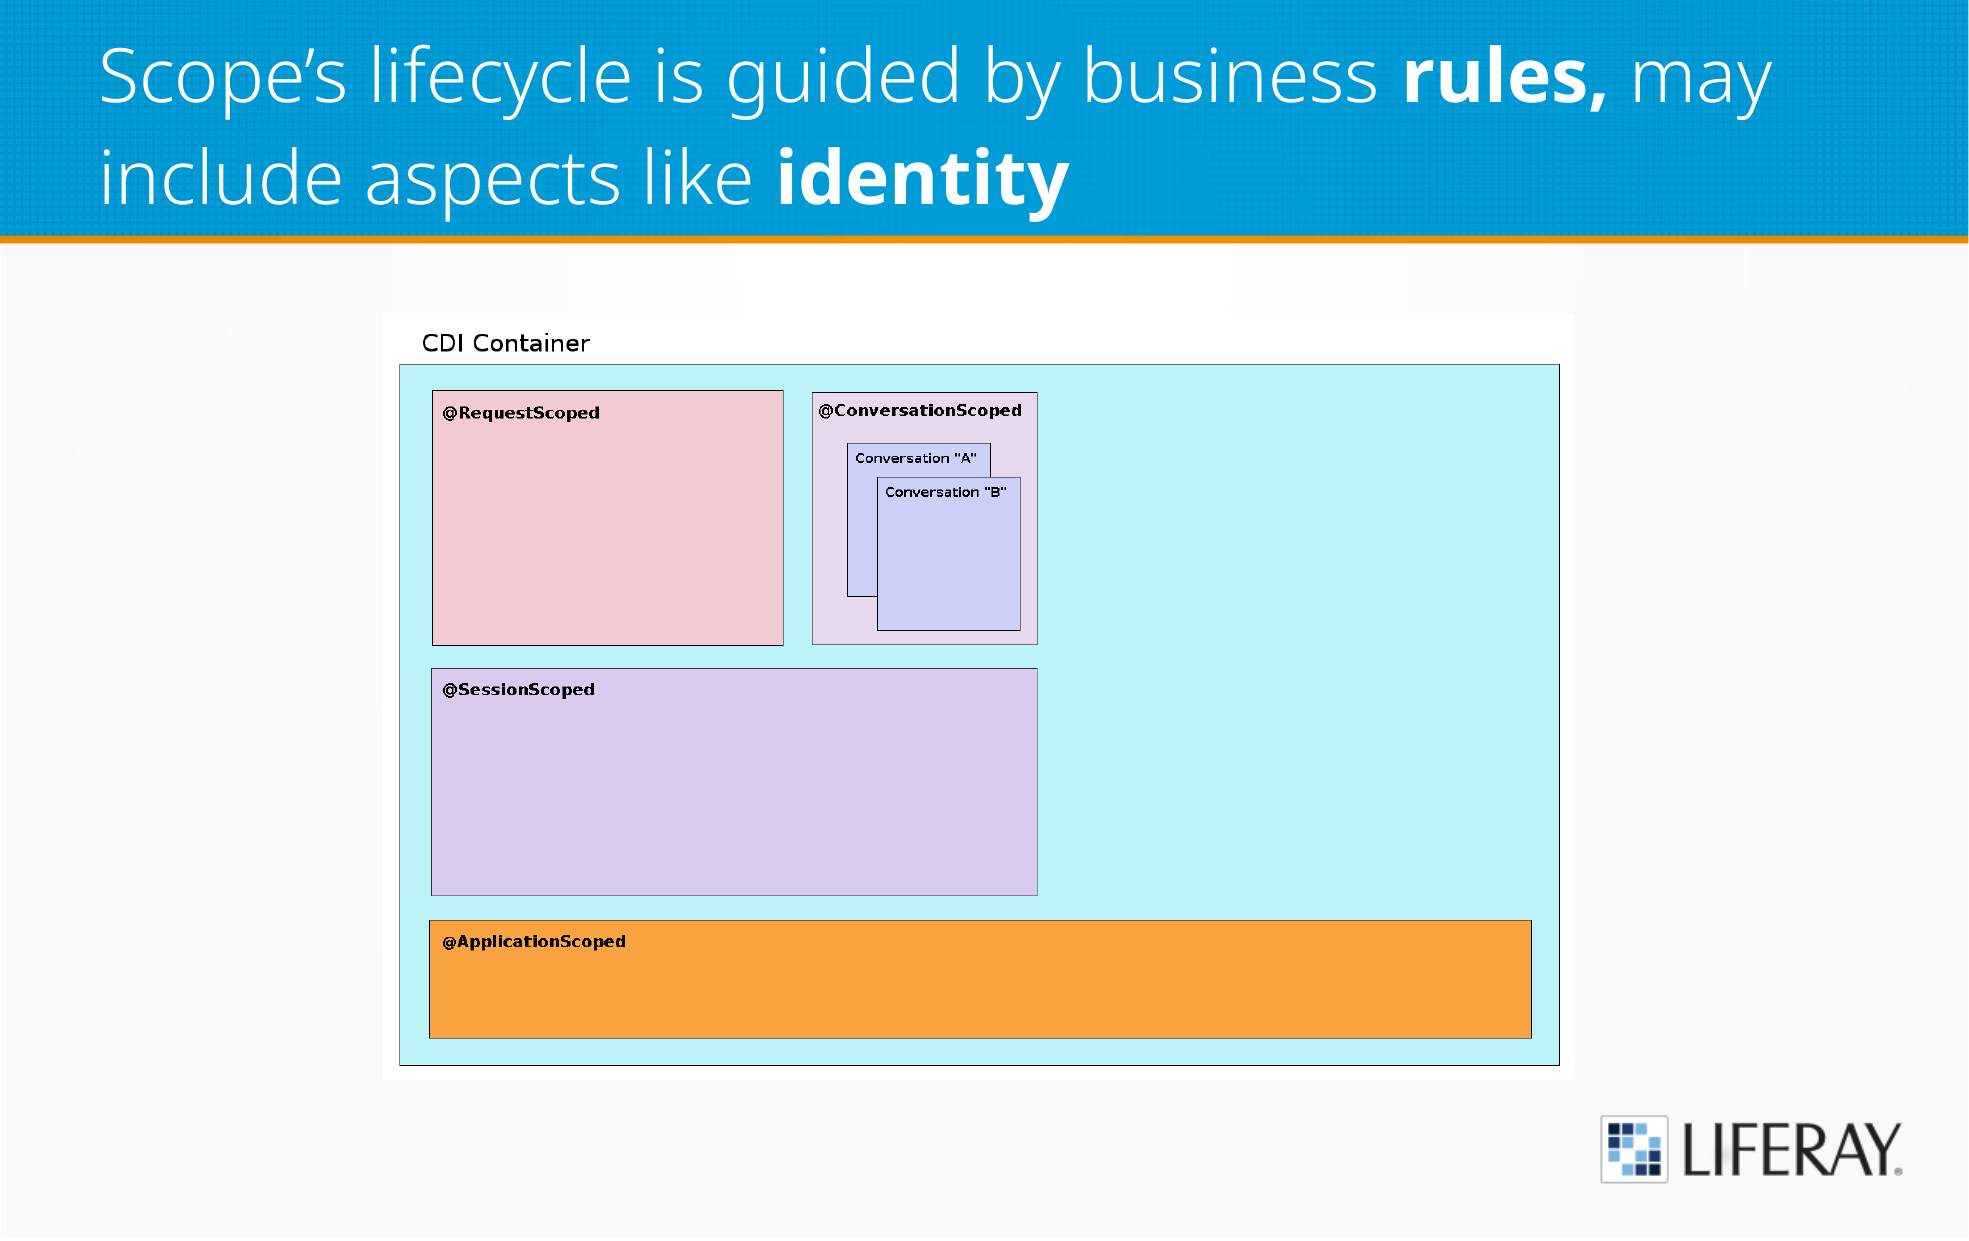

# Scope’s lifecycle is guided by business rules, may include aspects like identity